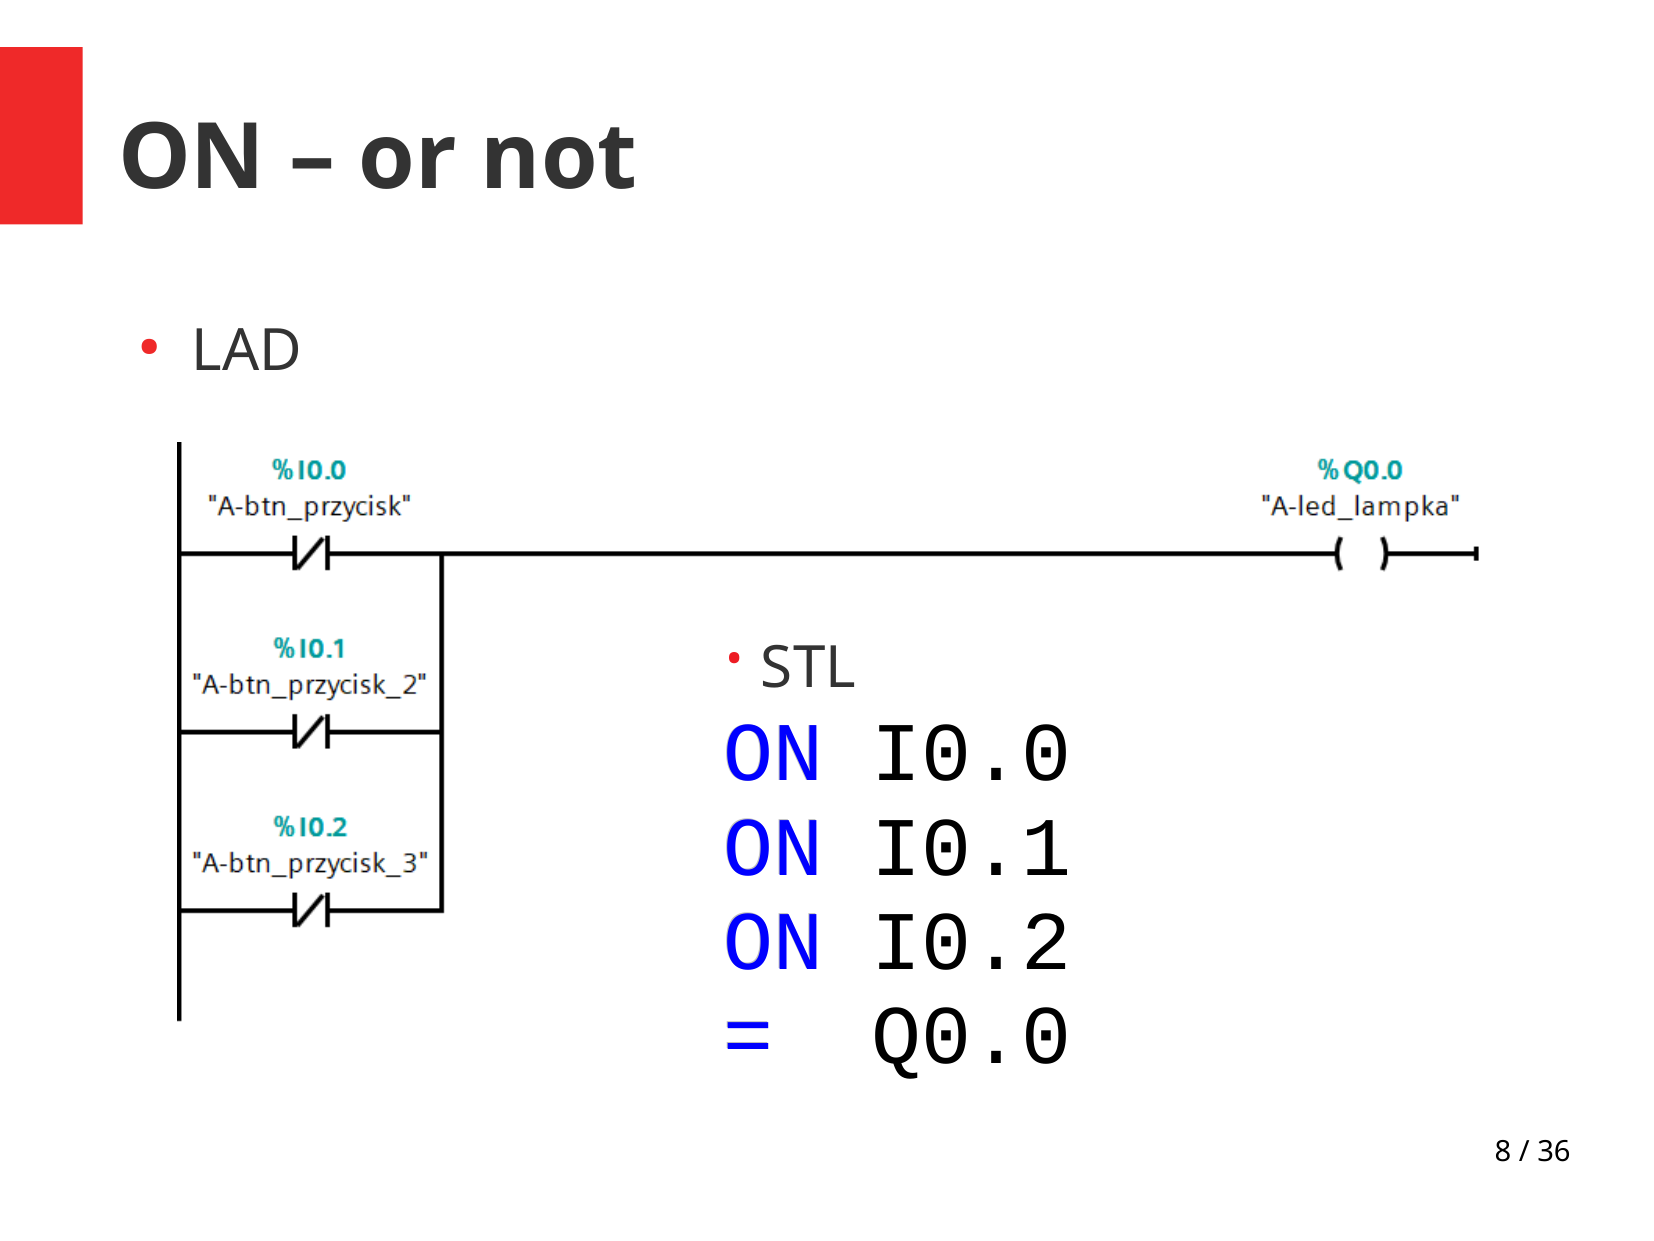

# ON – or not
LAD
· STL
ON	I0.0
ON	I0.1
ON	I0.2
=		Q0.0
8